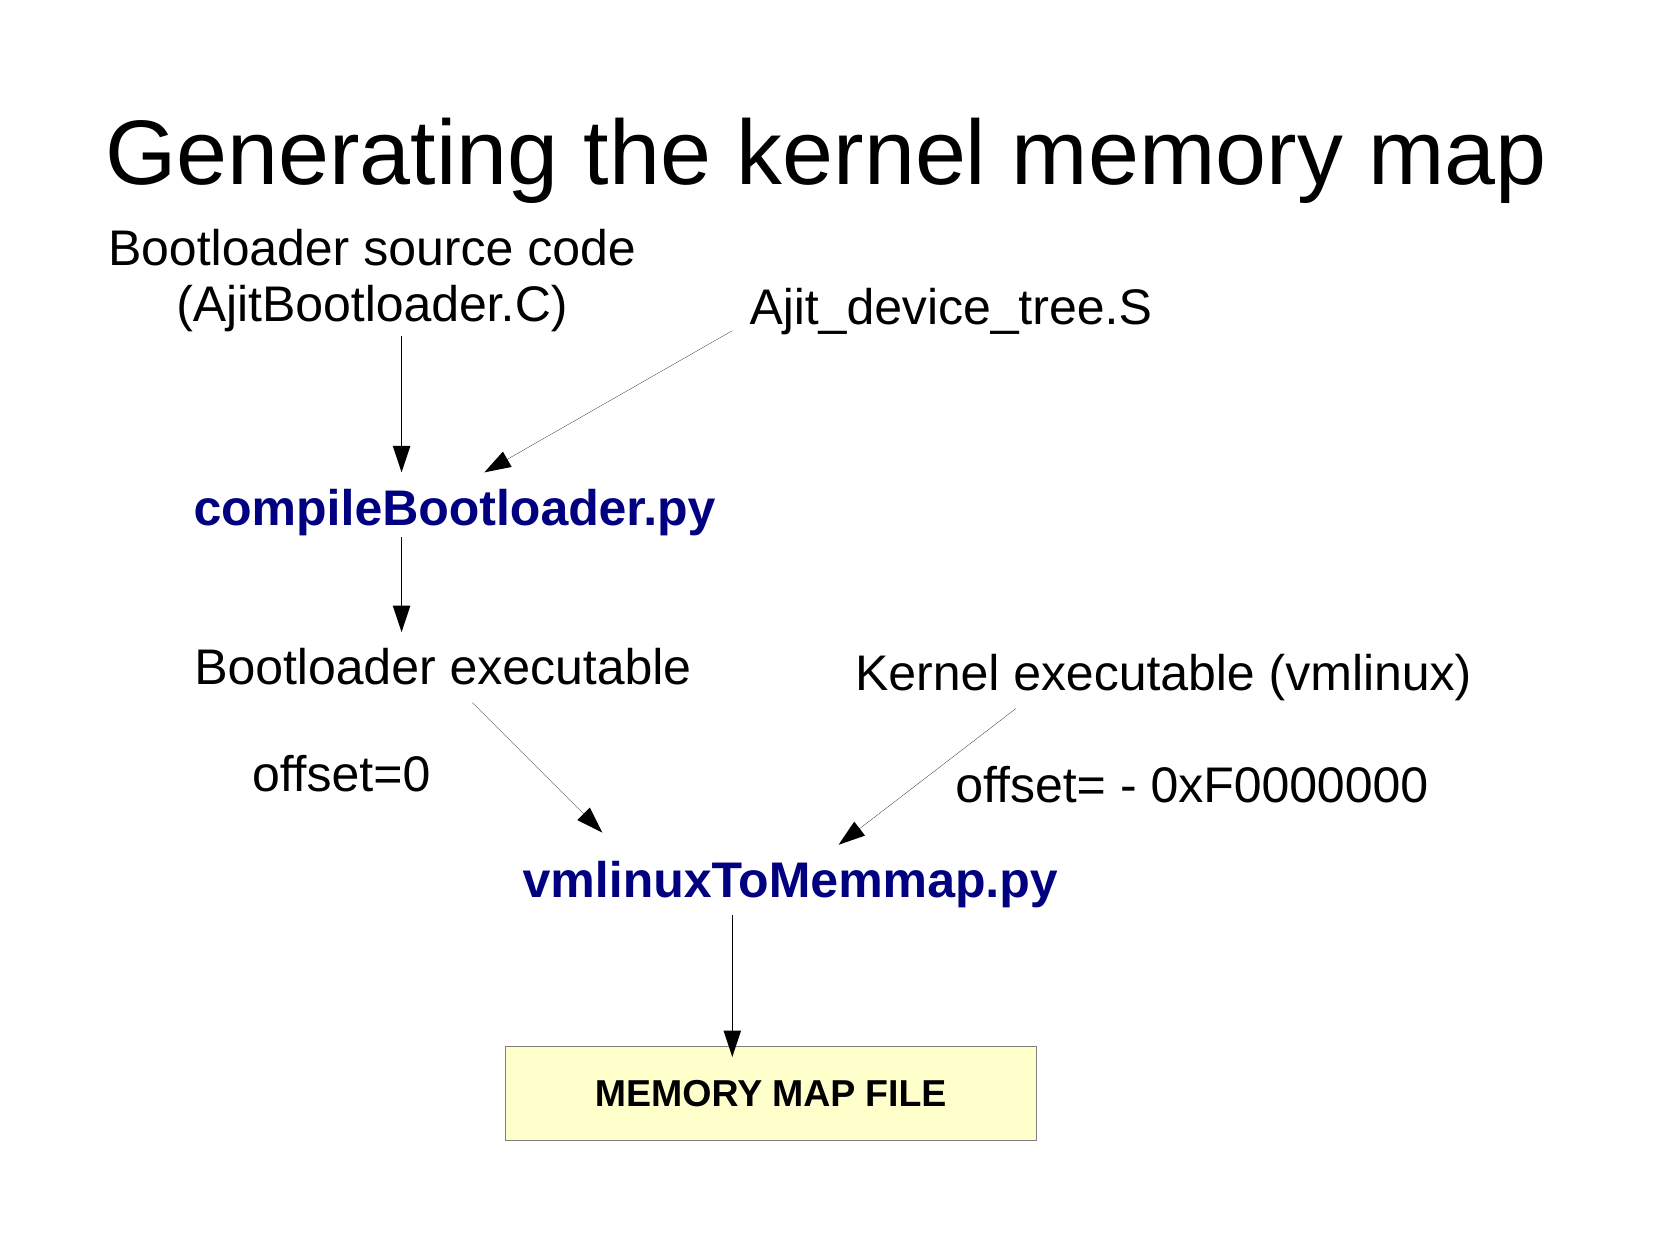

# Generating the kernel memory map
Bootloader source code
(AjitBootloader.C)
Ajit_device_tree.S
compileBootloader.py
Bootloader executable
Kernel executable (vmlinux)
offset=0
offset= - 0xF0000000
vmlinuxToMemmap.py
MEMORY MAP FILE